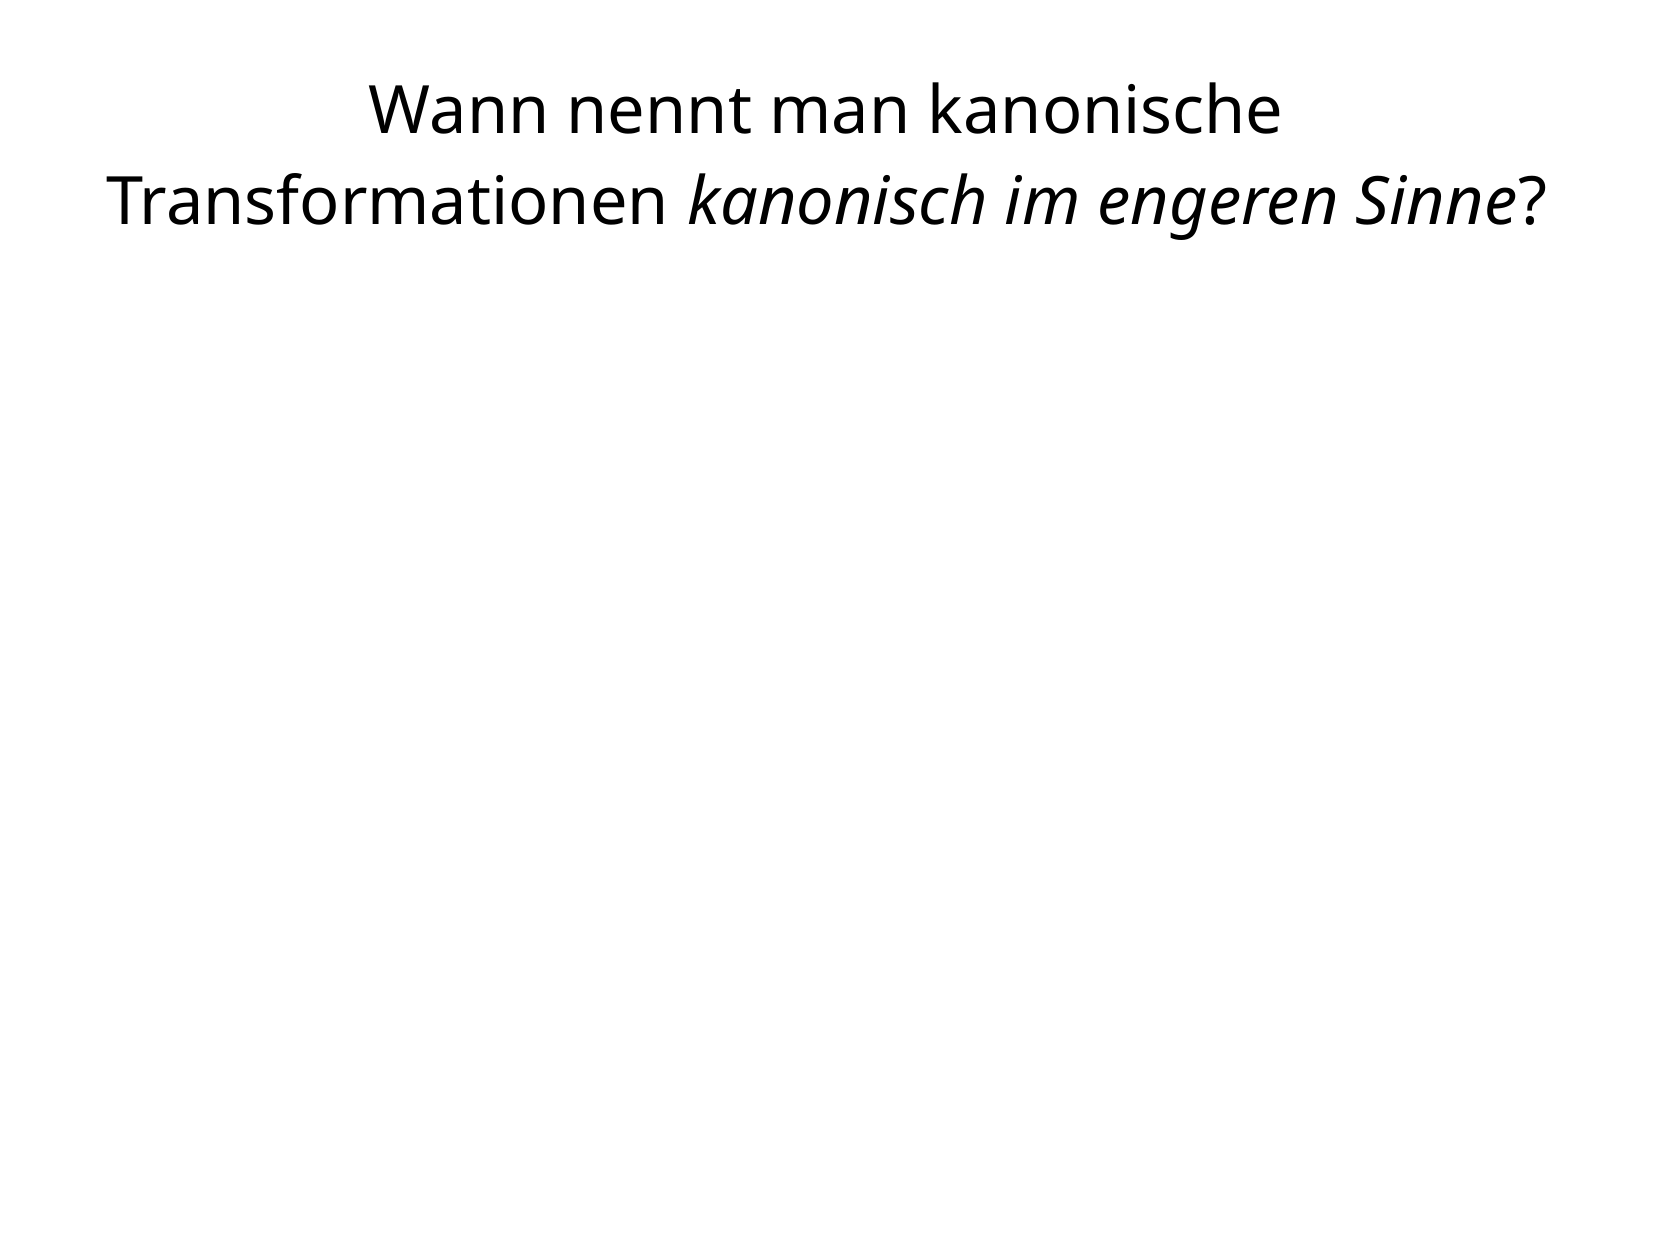

# Wann nennt man kanonische Transformationen kanonisch im engeren Sinne?